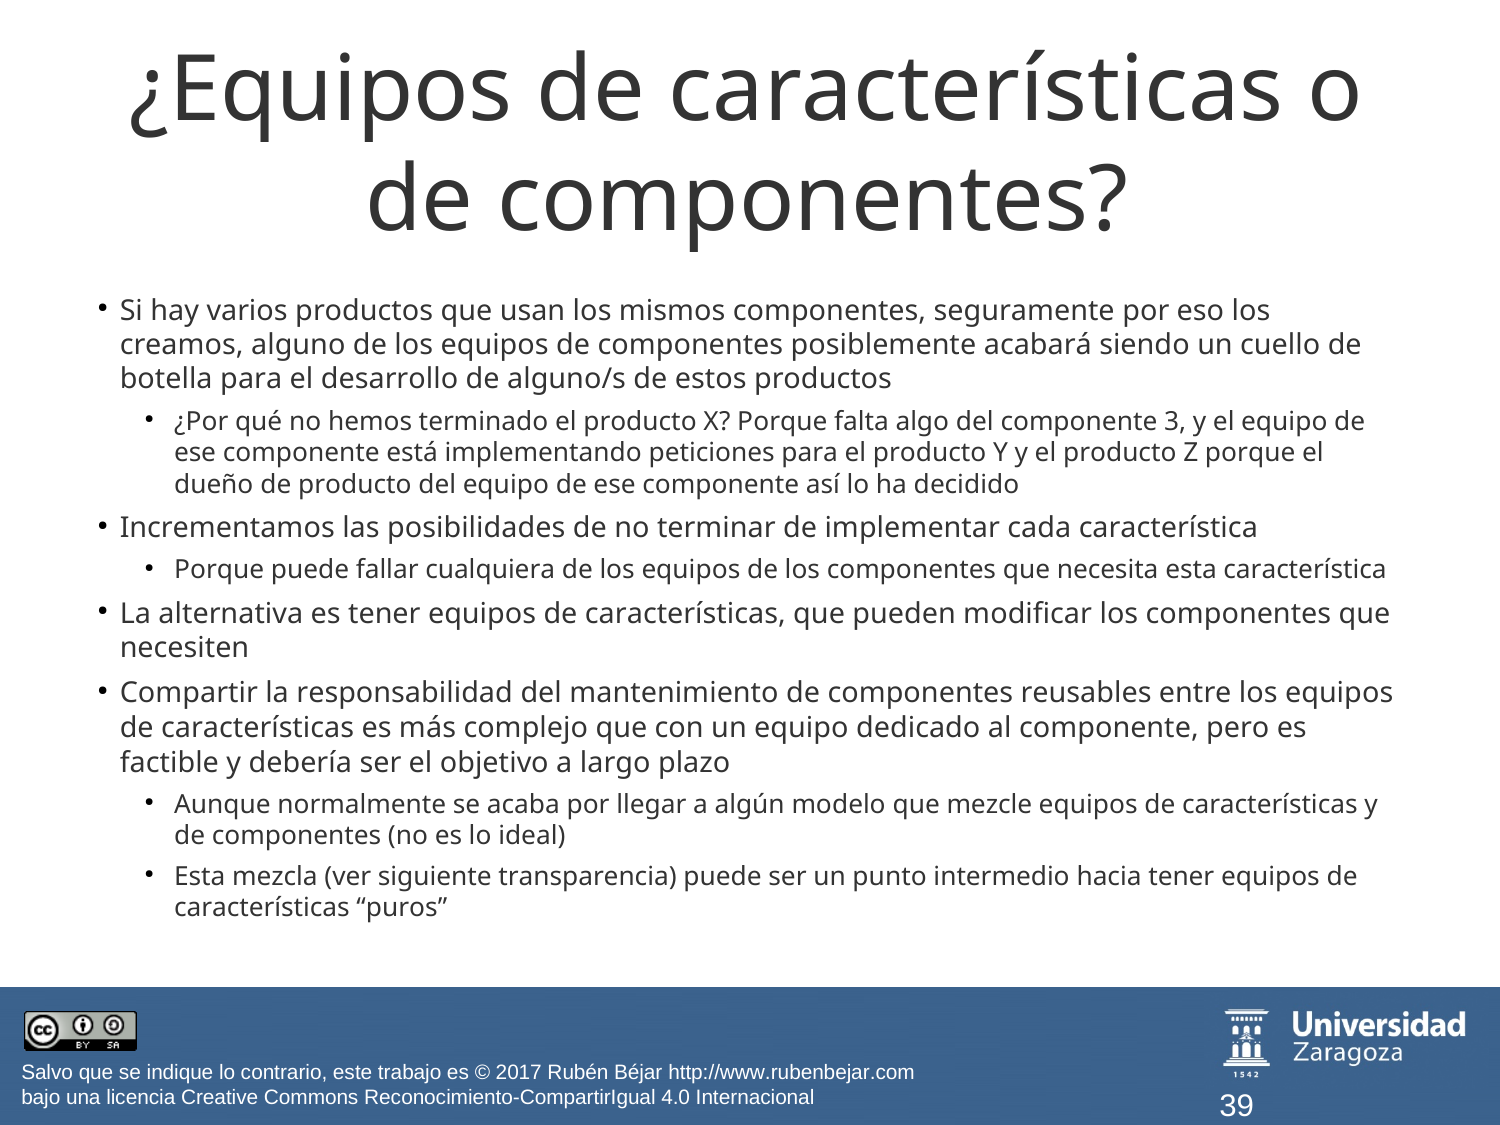

# ¿Equipos de características o de componentes?
Si hay varios productos que usan los mismos componentes, seguramente por eso los creamos, alguno de los equipos de componentes posiblemente acabará siendo un cuello de botella para el desarrollo de alguno/s de estos productos
¿Por qué no hemos terminado el producto X? Porque falta algo del componente 3, y el equipo de ese componente está implementando peticiones para el producto Y y el producto Z porque el dueño de producto del equipo de ese componente así lo ha decidido
Incrementamos las posibilidades de no terminar de implementar cada característica
Porque puede fallar cualquiera de los equipos de los componentes que necesita esta característica
La alternativa es tener equipos de características, que pueden modificar los componentes que necesiten
Compartir la responsabilidad del mantenimiento de componentes reusables entre los equipos de características es más complejo que con un equipo dedicado al componente, pero es factible y debería ser el objetivo a largo plazo
Aunque normalmente se acaba por llegar a algún modelo que mezcle equipos de características y de componentes (no es lo ideal)
Esta mezcla (ver siguiente transparencia) puede ser un punto intermedio hacia tener equipos de características “puros”